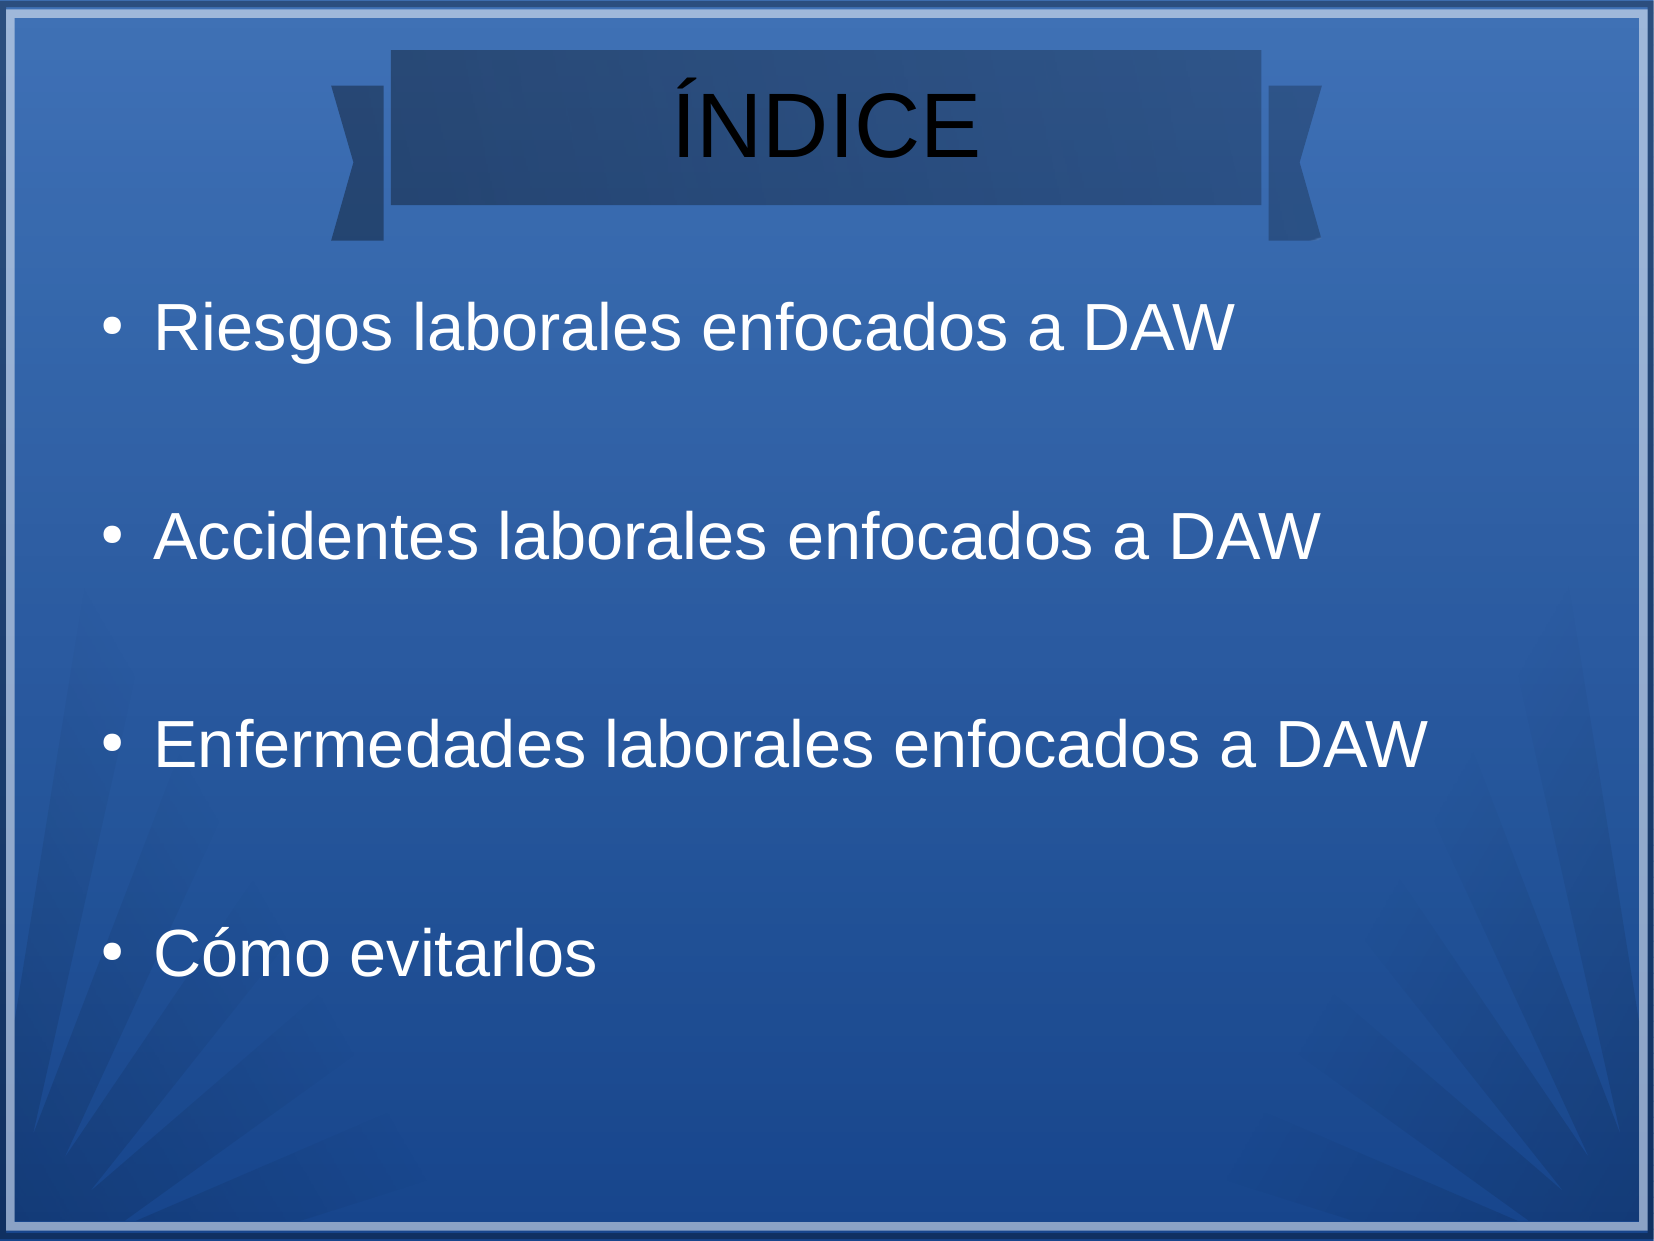

# ÍNDICE
Riesgos laborales enfocados a DAW
Accidentes laborales enfocados a DAW
Enfermedades laborales enfocados a DAW
Cómo evitarlos